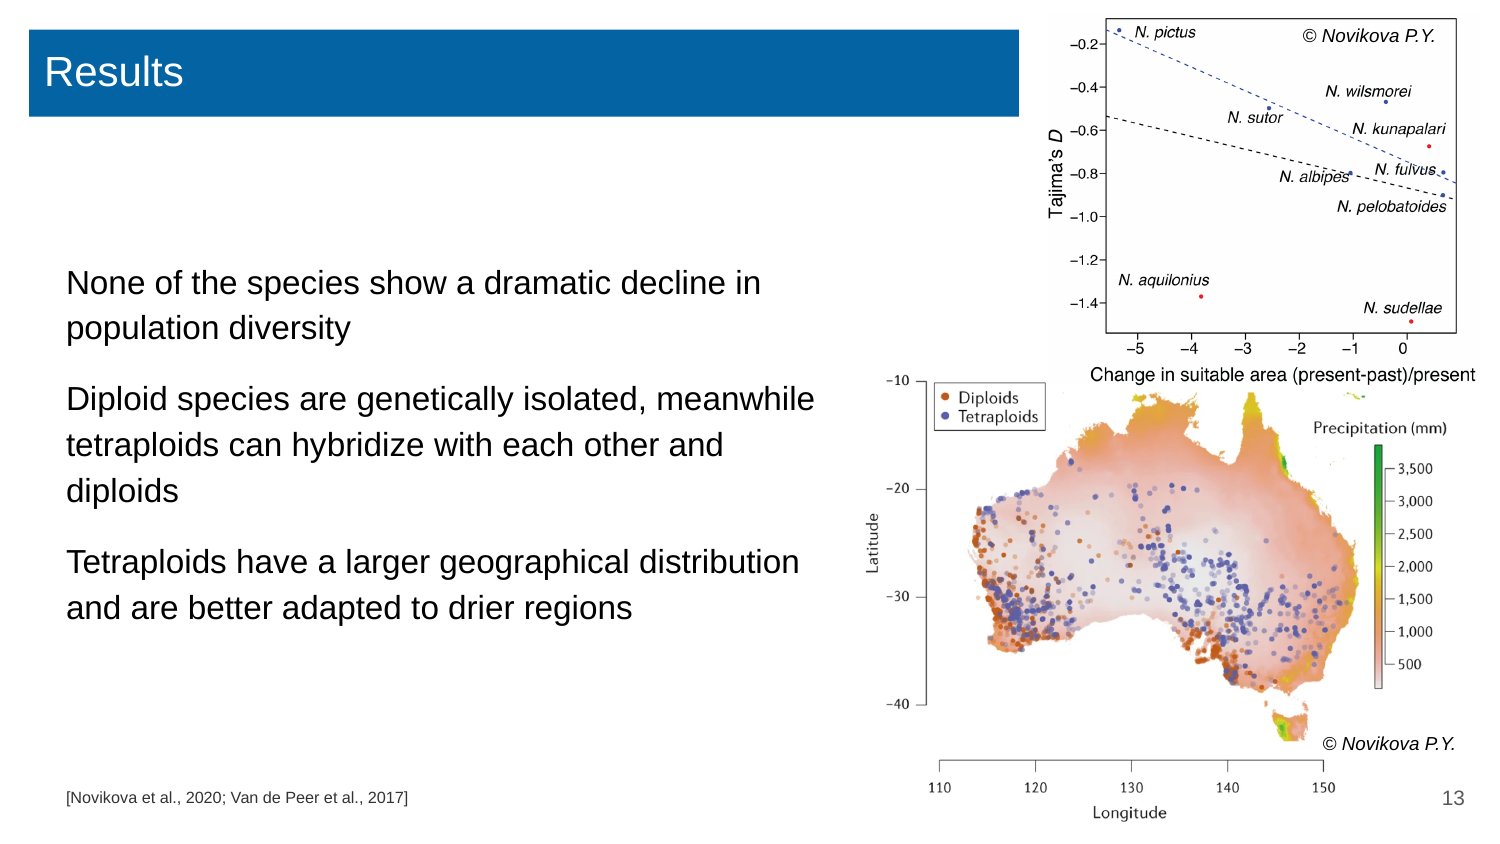

© Novikova P.Y.
Results
# None of the species show a dramatic decline in population diversity
Diploid species are genetically isolated, meanwhile tetraploids can hybridize with each other and diploids
Tetraploids have a larger geographical distribution and are better adapted to drier regions
© Novikova P.Y.
[Novikova et al., 2020; Van de Peer et al., 2017]